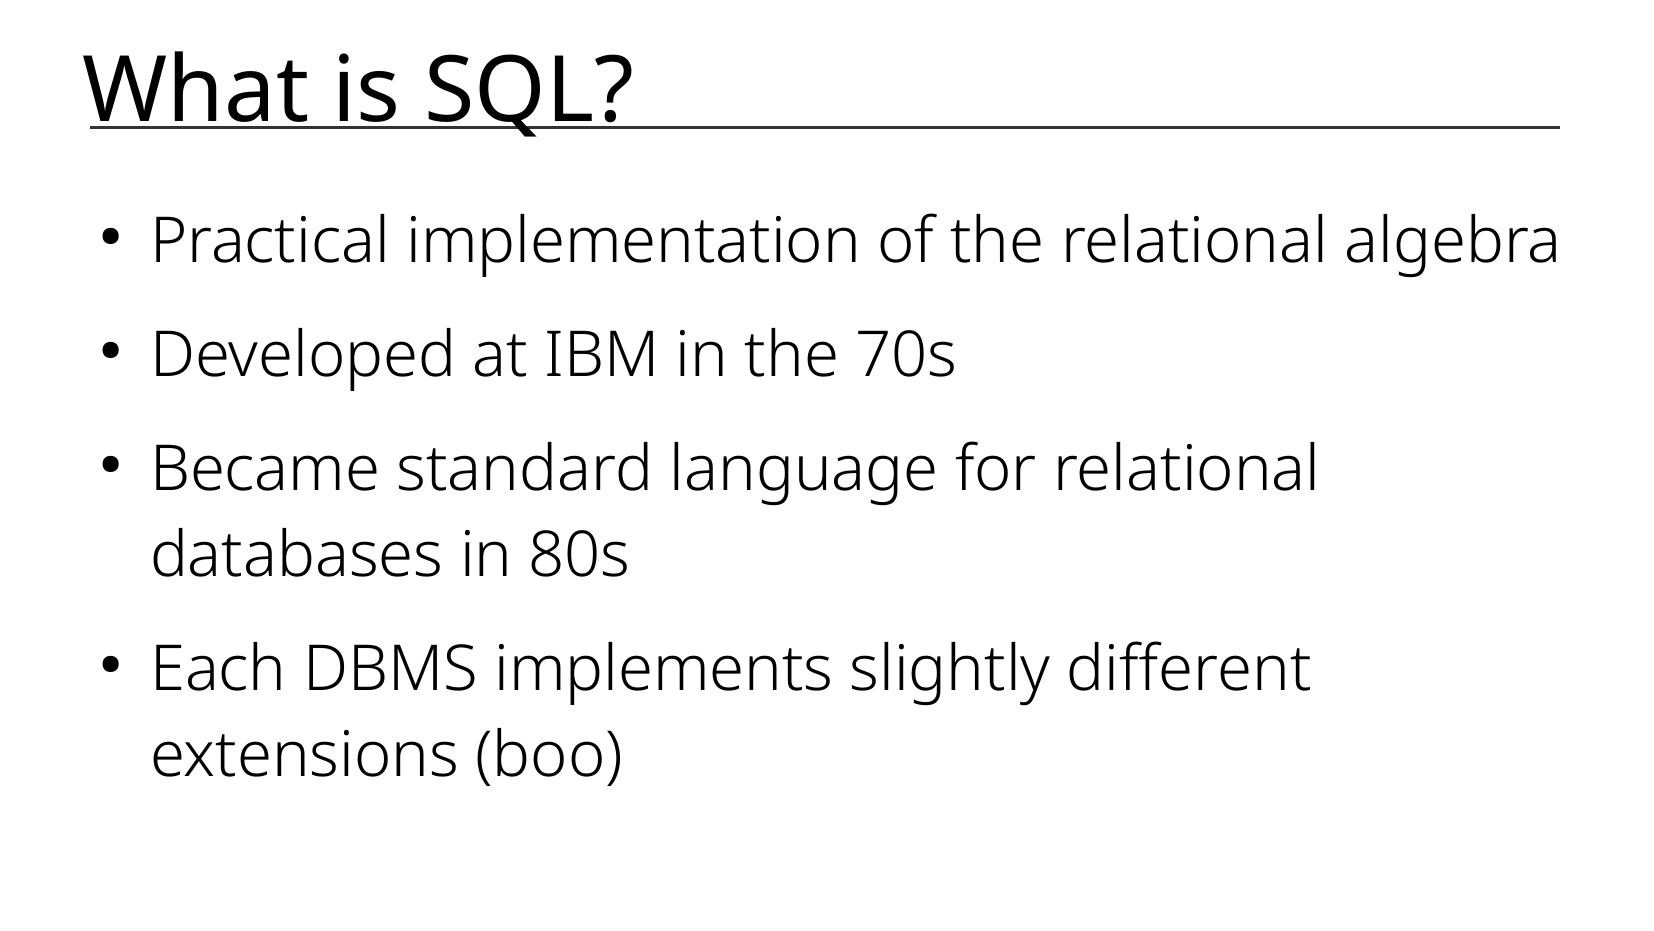

# What is SQL?
Practical implementation of the relational algebra
Developed at IBM in the 70s
Became standard language for relational databases in 80s
Each DBMS implements slightly different extensions (boo)